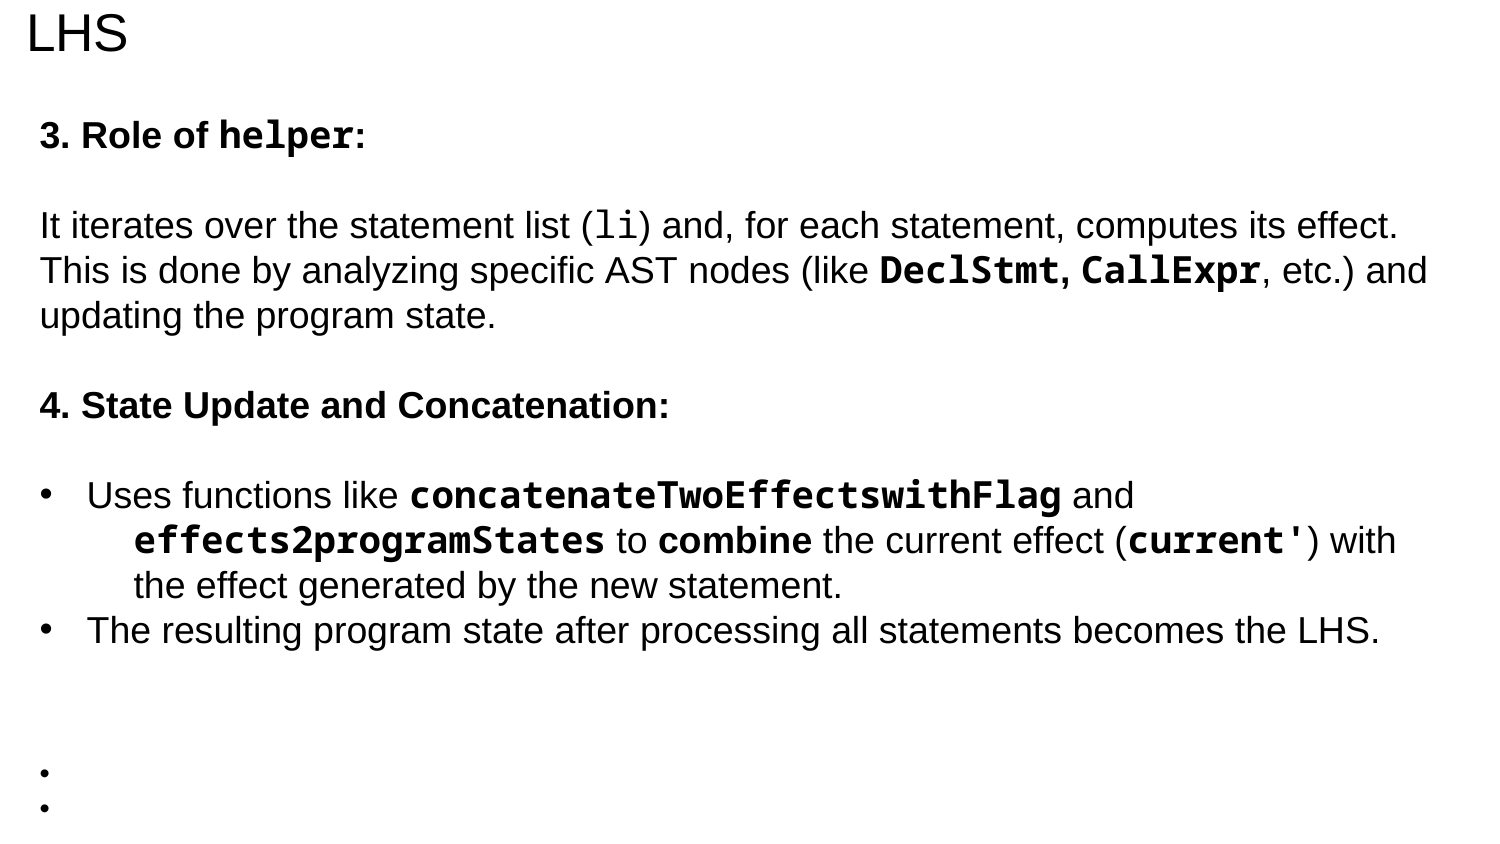

# LHS
3. Role of helper:
It iterates over the statement list (li) and, for each statement, computes its effect. This is done by analyzing specific AST nodes (like DeclStmt, CallExpr, etc.) and updating the program state.
4. State Update and Concatenation:
Uses functions like concatenateTwoEffectswithFlag and effects2programStates to combine the current effect (current') with the effect generated by the new statement.
The resulting program state after processing all statements becomes the LHS.